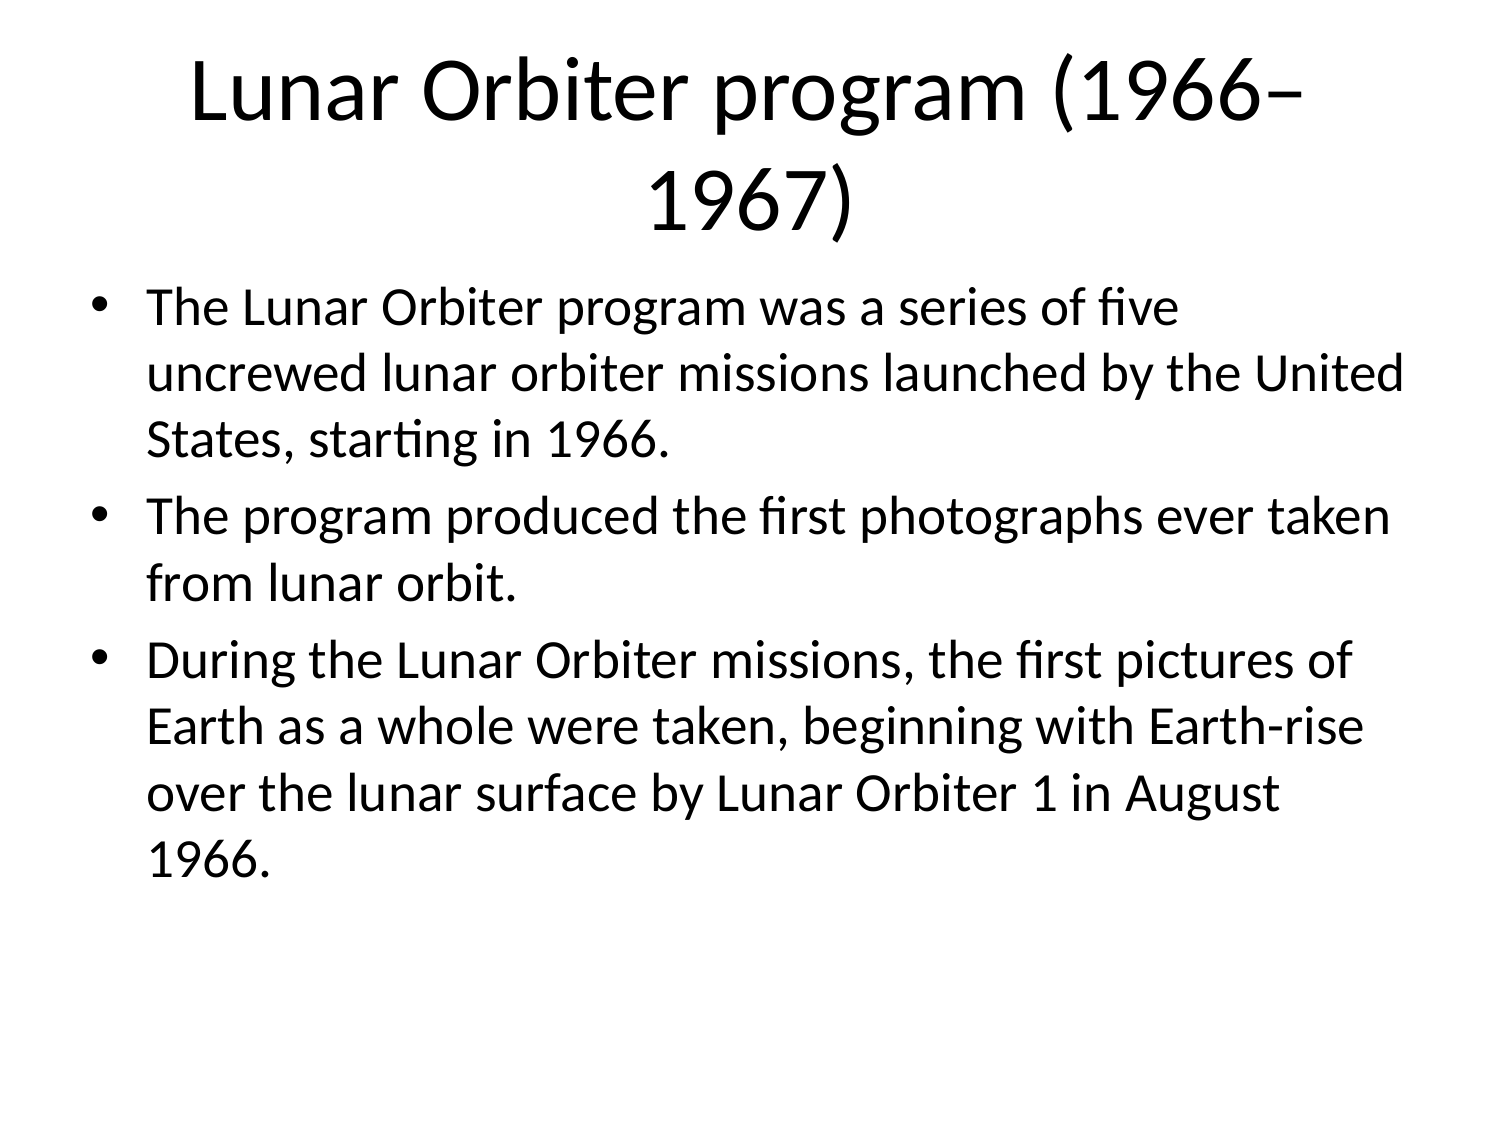

# Lunar Orbiter program (1966–1967)
The Lunar Orbiter program was a series of five uncrewed lunar orbiter missions launched by the United States, starting in 1966.
The program produced the first photographs ever taken from lunar orbit.
During the Lunar Orbiter missions, the first pictures of Earth as a whole were taken, beginning with Earth-rise over the lunar surface by Lunar Orbiter 1 in August 1966.